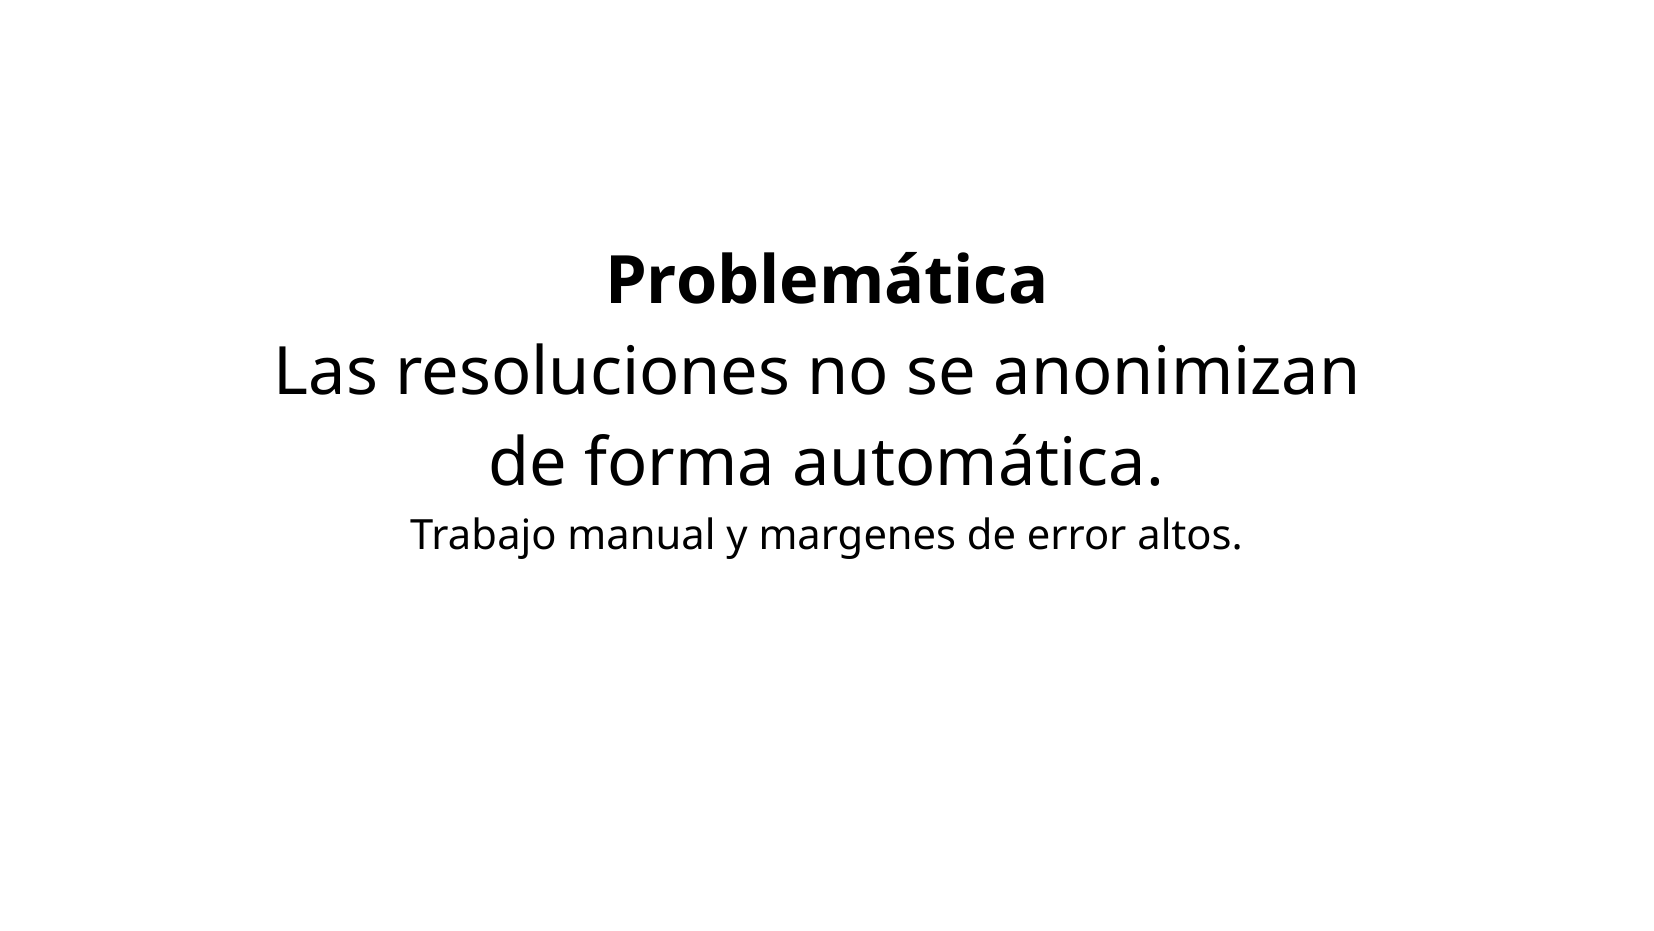

# Problemática
Las resoluciones no se anonimizan
de forma automática.
Trabajo manual y margenes de error altos.